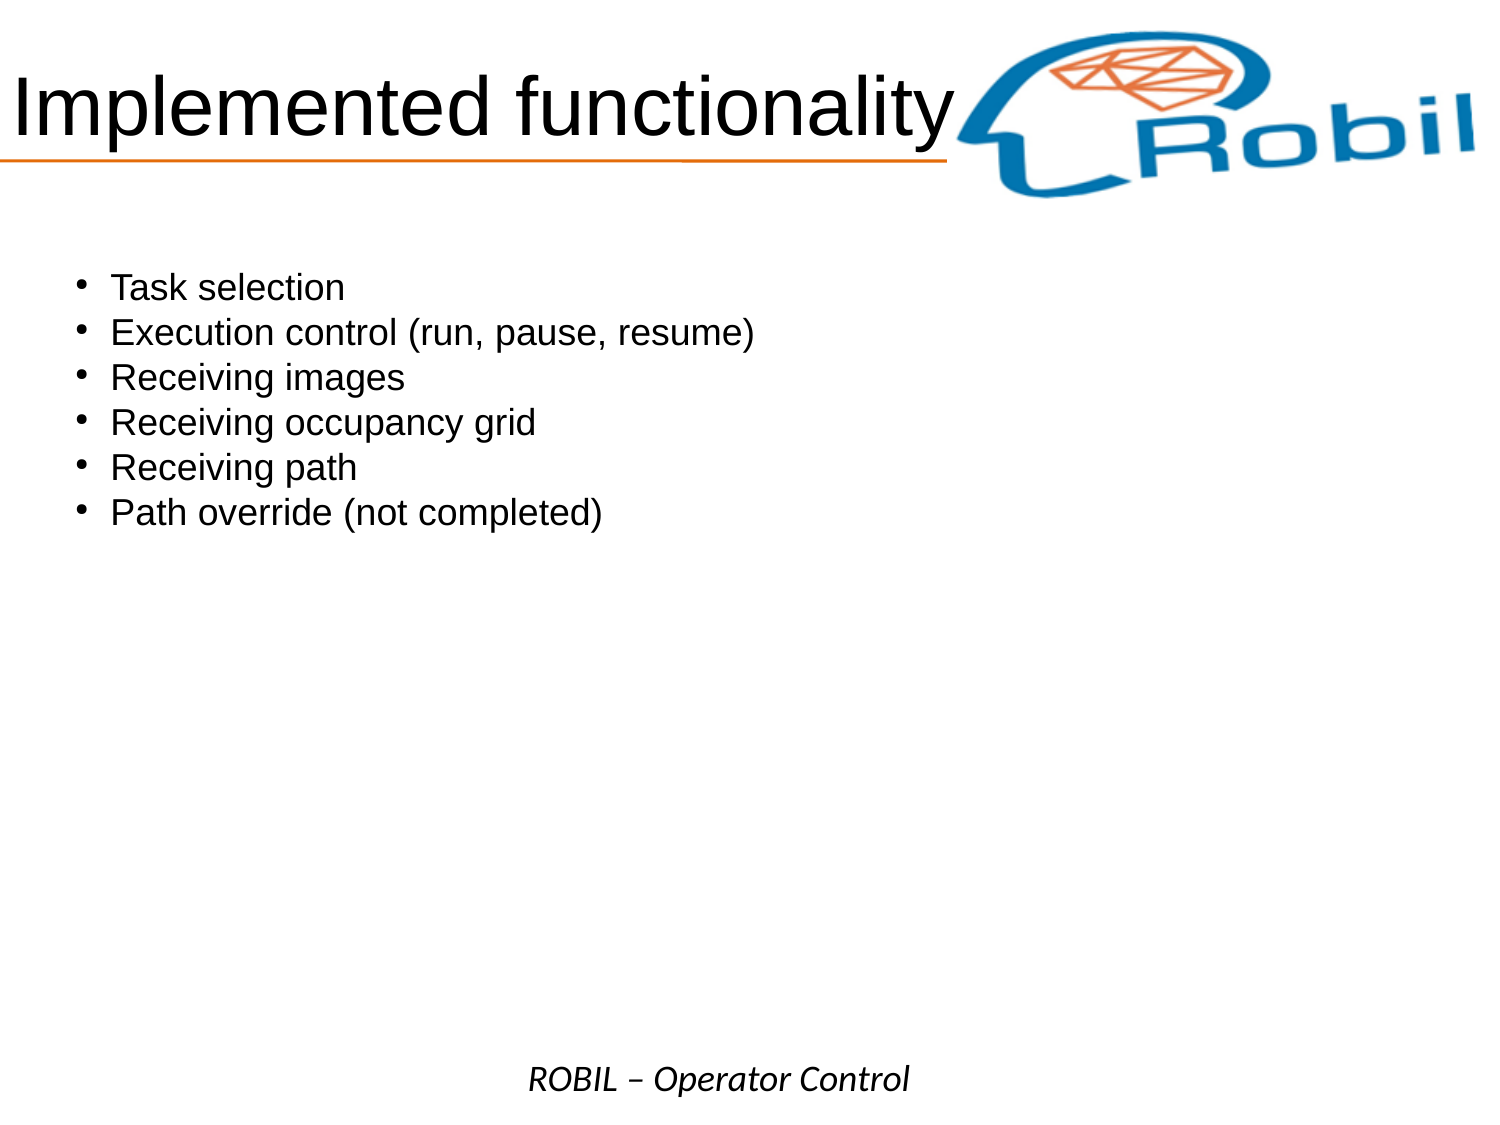

Implemented functionality
Task selection
Execution control (run, pause, resume)
Receiving images
Receiving occupancy grid
Receiving path
Path override (not completed)
ROBIL – Operator Control